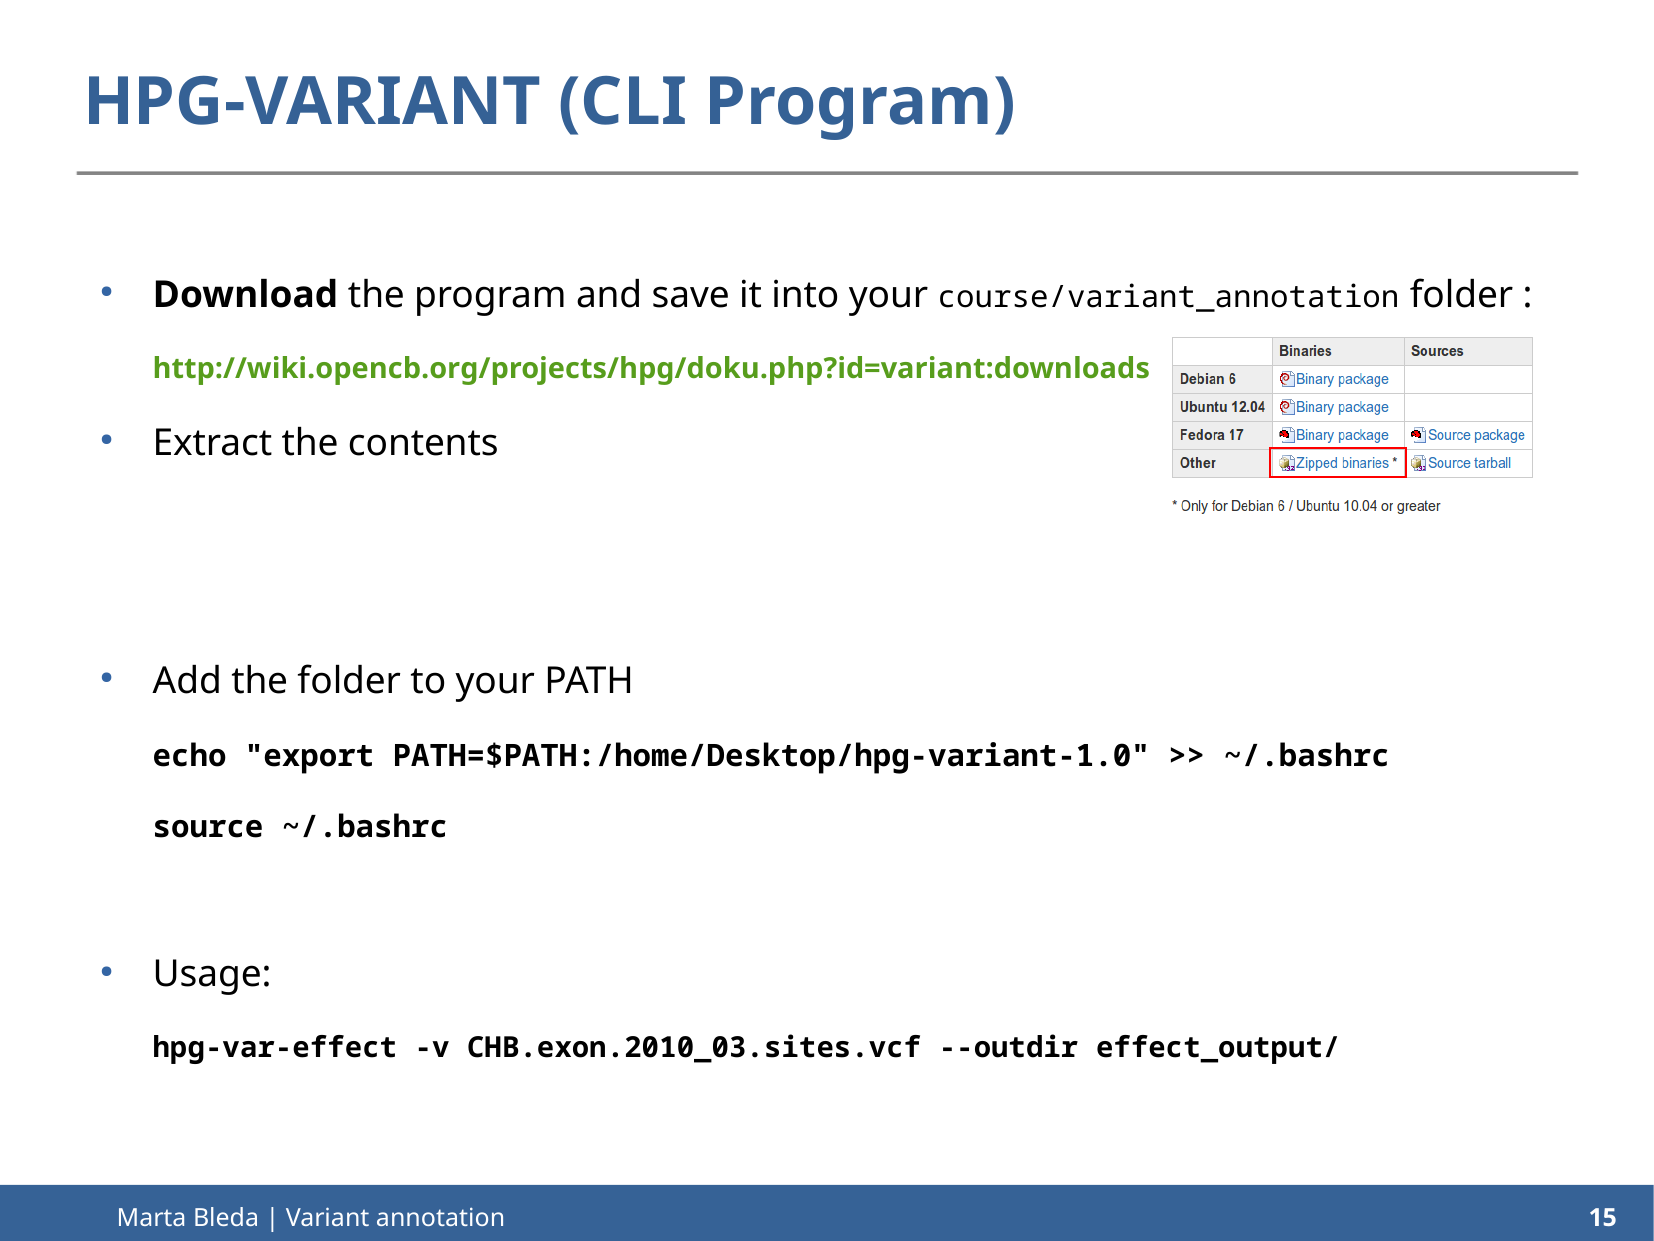

HPG-VARIANT (CLI Program)
# Download the program and save it into your course/variant_annotation folder :
http://wiki.opencb.org/projects/hpg/doku.php?id=variant:downloads
Extract the contents
Add the folder to your PATH
echo "export PATH=$PATH:/home/Desktop/hpg-variant-1.0" >> ~/.bashrc
source ~/.bashrc
Usage:
hpg-var-effect -v CHB.exon.2010_03.sites.vcf --outdir effect_output/
Marta Bleda | Variant annotation
15